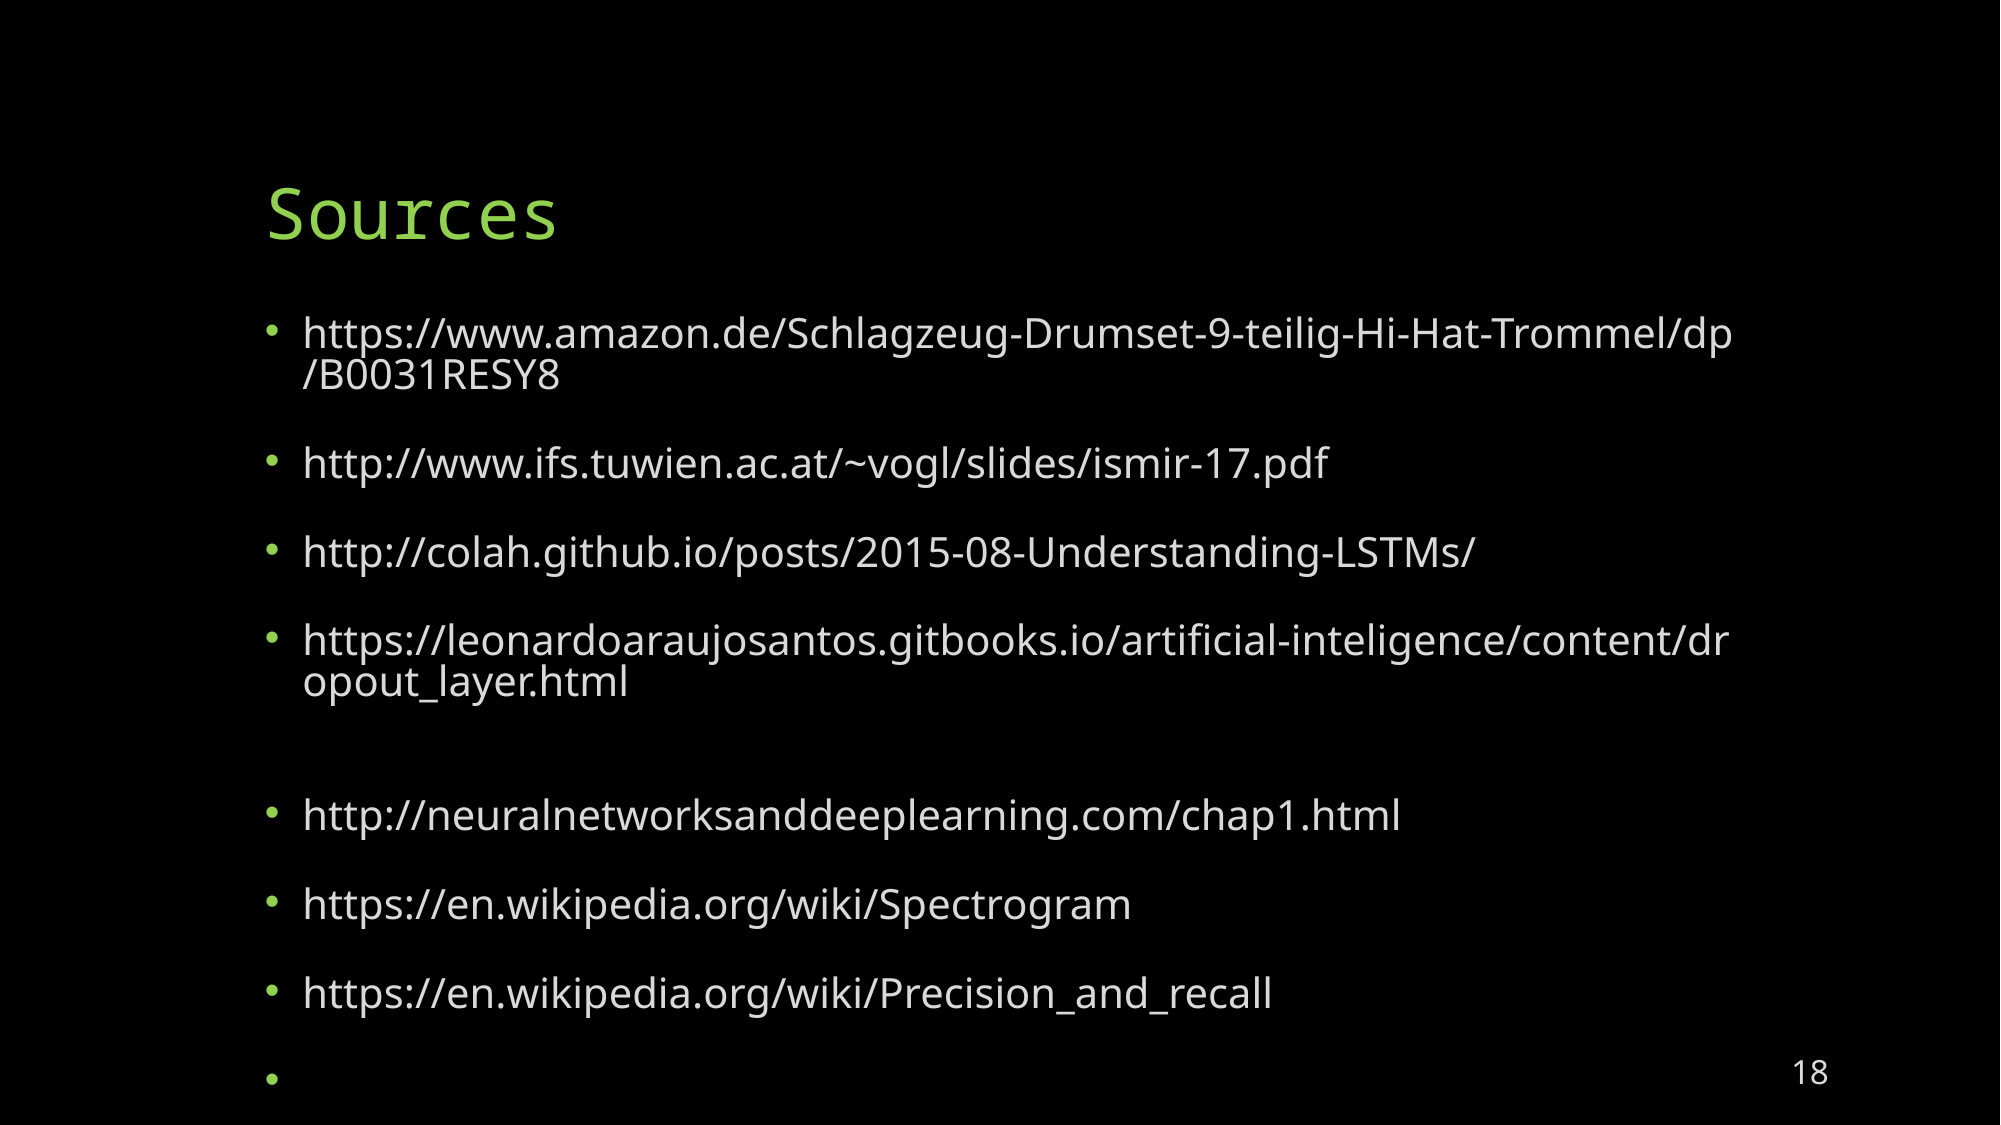

# Sources
https://www.amazon.de/Schlagzeug-Drumset-9-teilig-Hi-Hat-Trommel/dp/B0031RESY8
http://www.ifs.tuwien.ac.at/~vogl/slides/ismir-17.pdf
http://colah.github.io/posts/2015-08-Understanding-LSTMs/
https://leonardoaraujosantos.gitbooks.io/artificial-inteligence/content/dropout_layer.html
http://neuralnetworksanddeeplearning.com/chap1.html
https://en.wikipedia.org/wiki/Spectrogram
https://en.wikipedia.org/wiki/Precision_and_recall